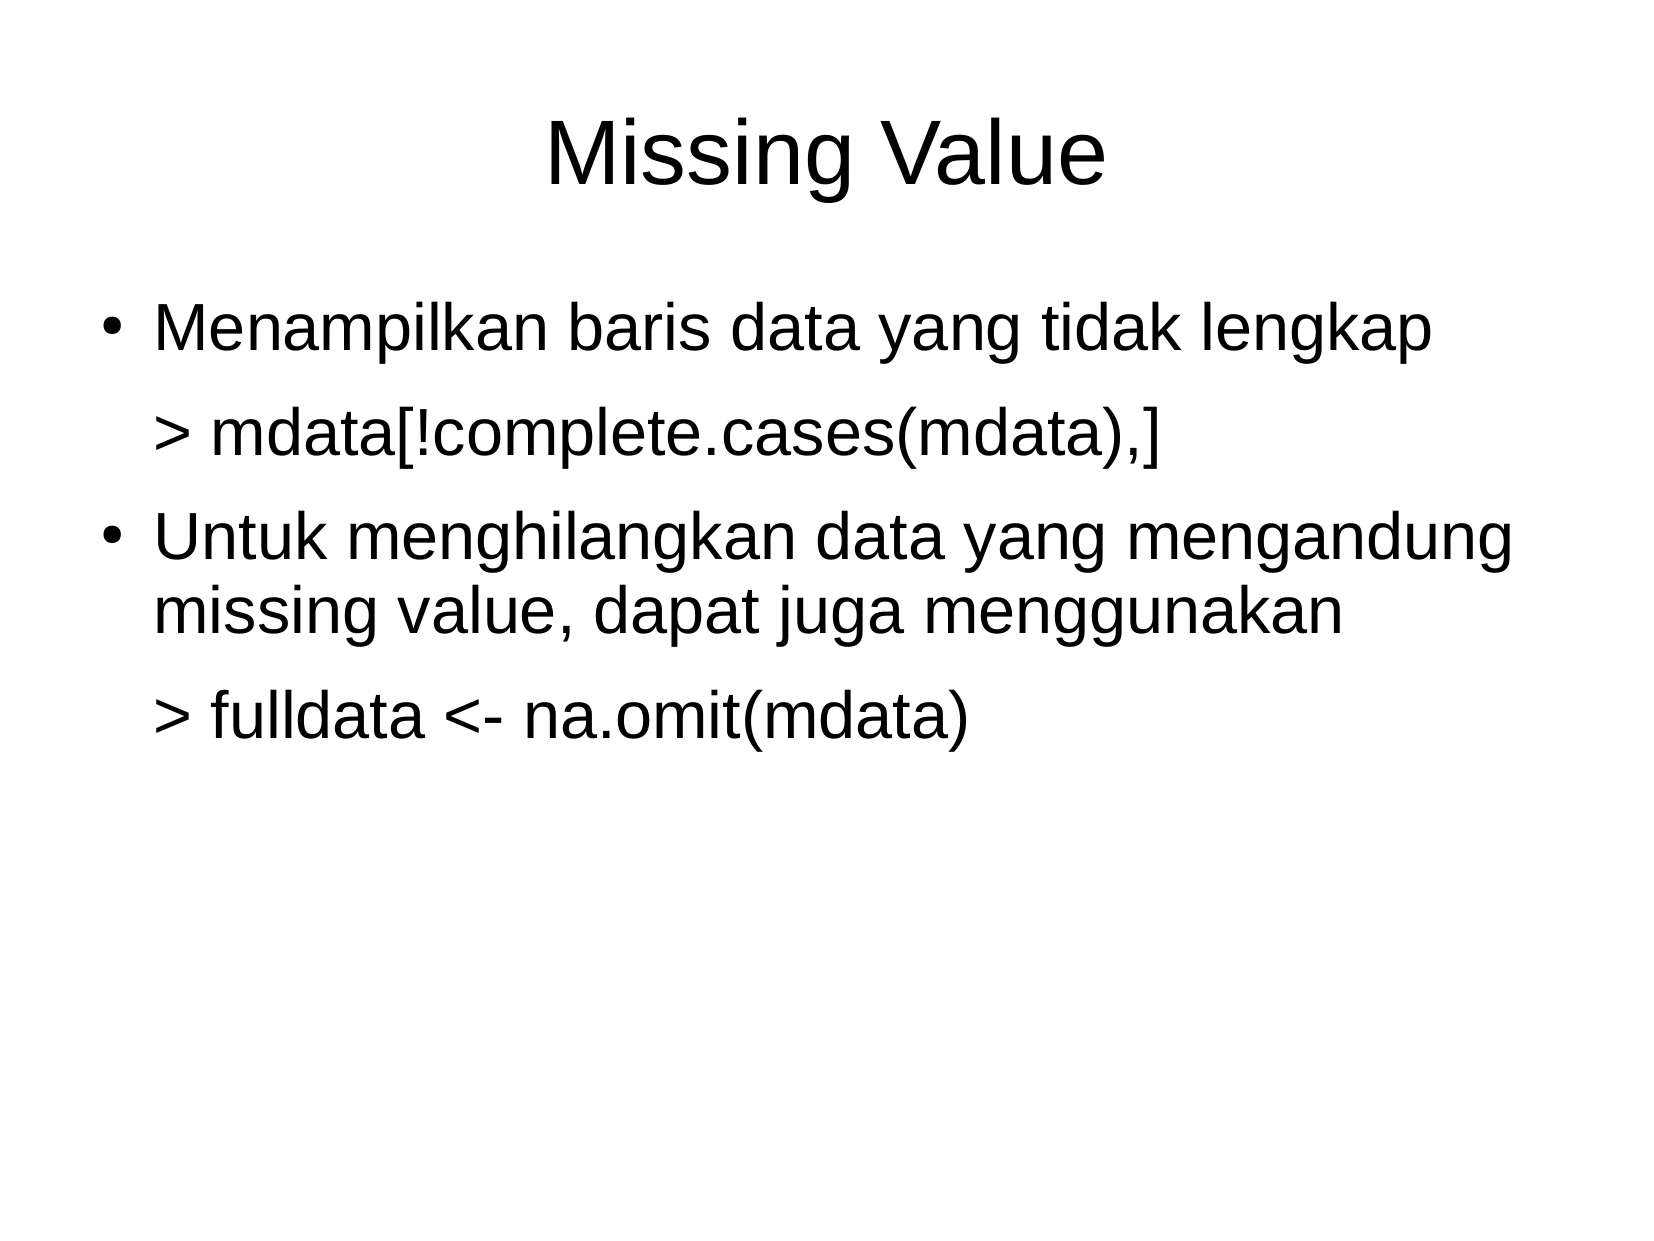

# Missing Value
Menampilkan baris data yang tidak lengkap
> mdata[!complete.cases(mdata),]
Untuk menghilangkan data yang mengandung missing value, dapat juga menggunakan
> fulldata <- na.omit(mdata)